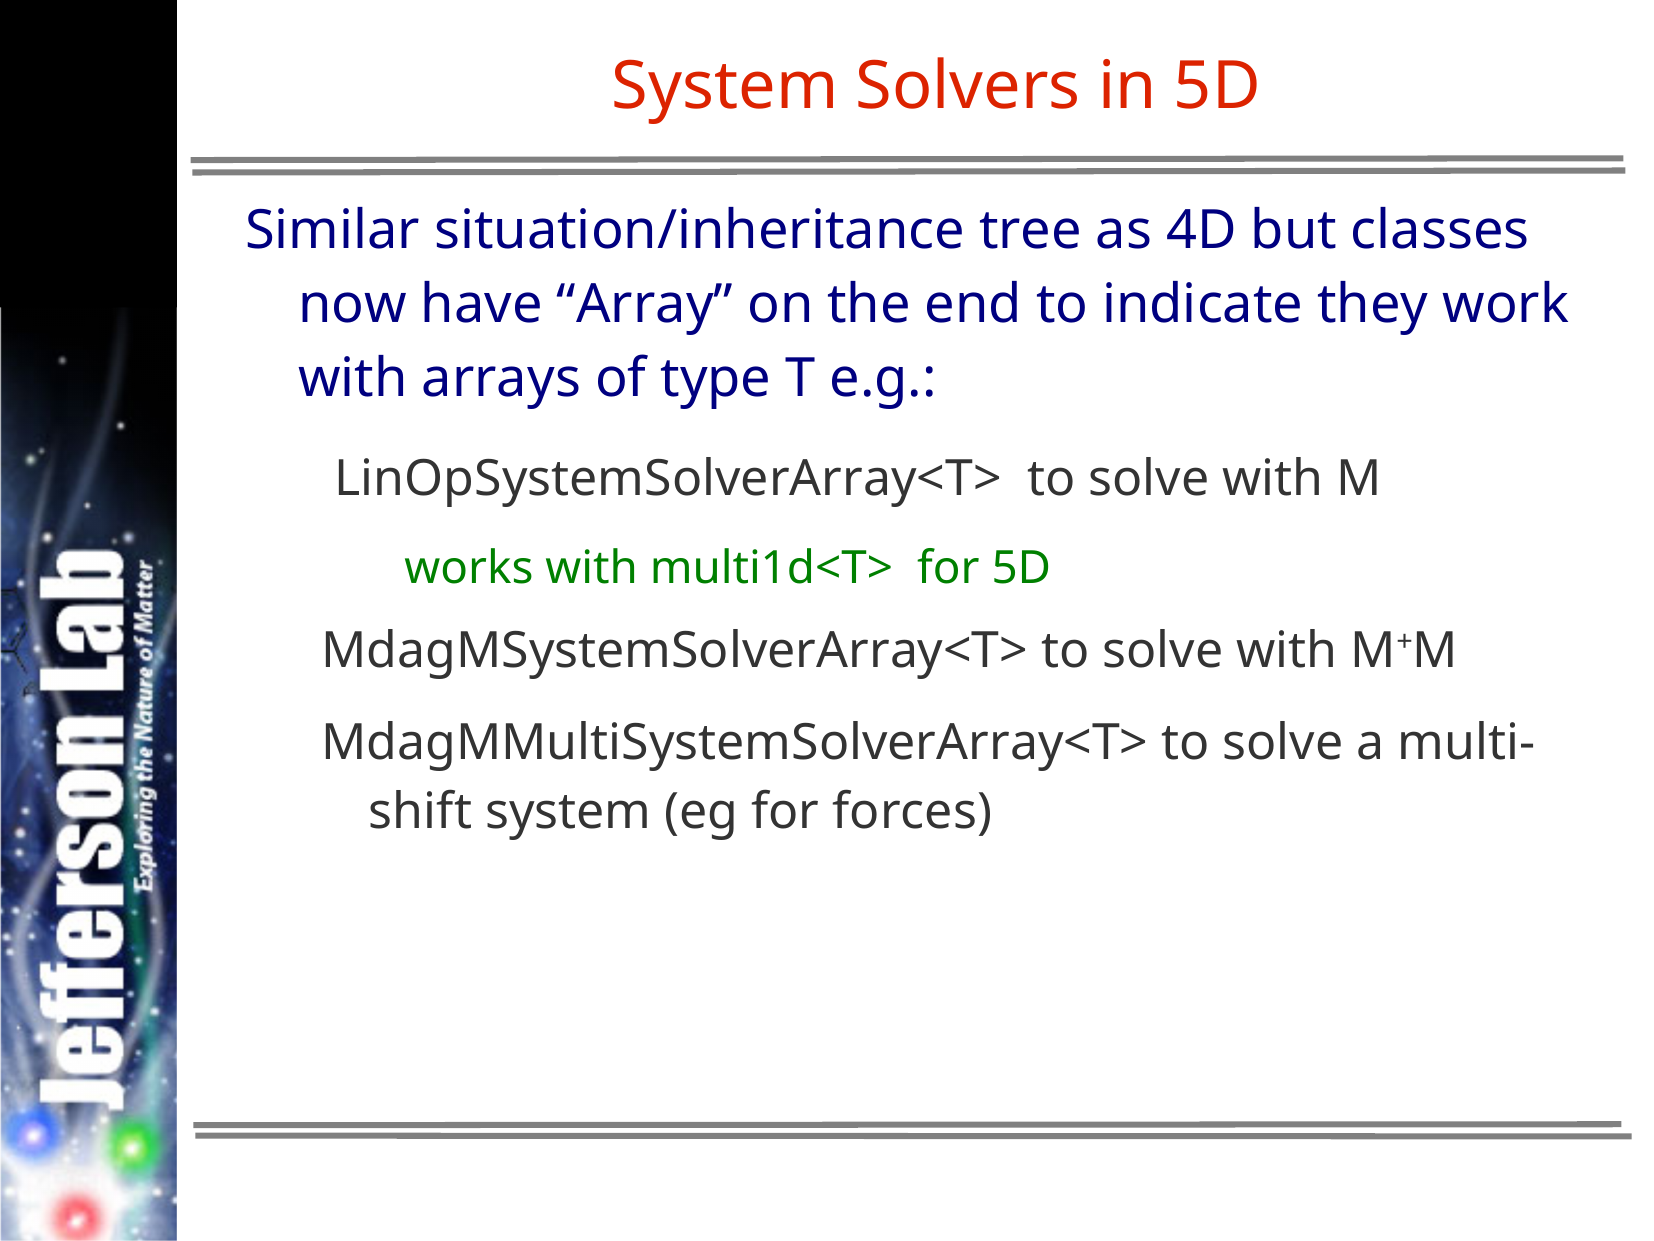

# System Solvers in 5D
Similar situation/inheritance tree as 4D but classes now have “Array” on the end to indicate they work with arrays of type T e.g.:
 LinOpSystemSolverArray<T> to solve with M
works with multi1d<T> for 5D
MdagMSystemSolverArray<T> to solve with M+M
MdagMMultiSystemSolverArray<T> to solve a multi-shift system (eg for forces)